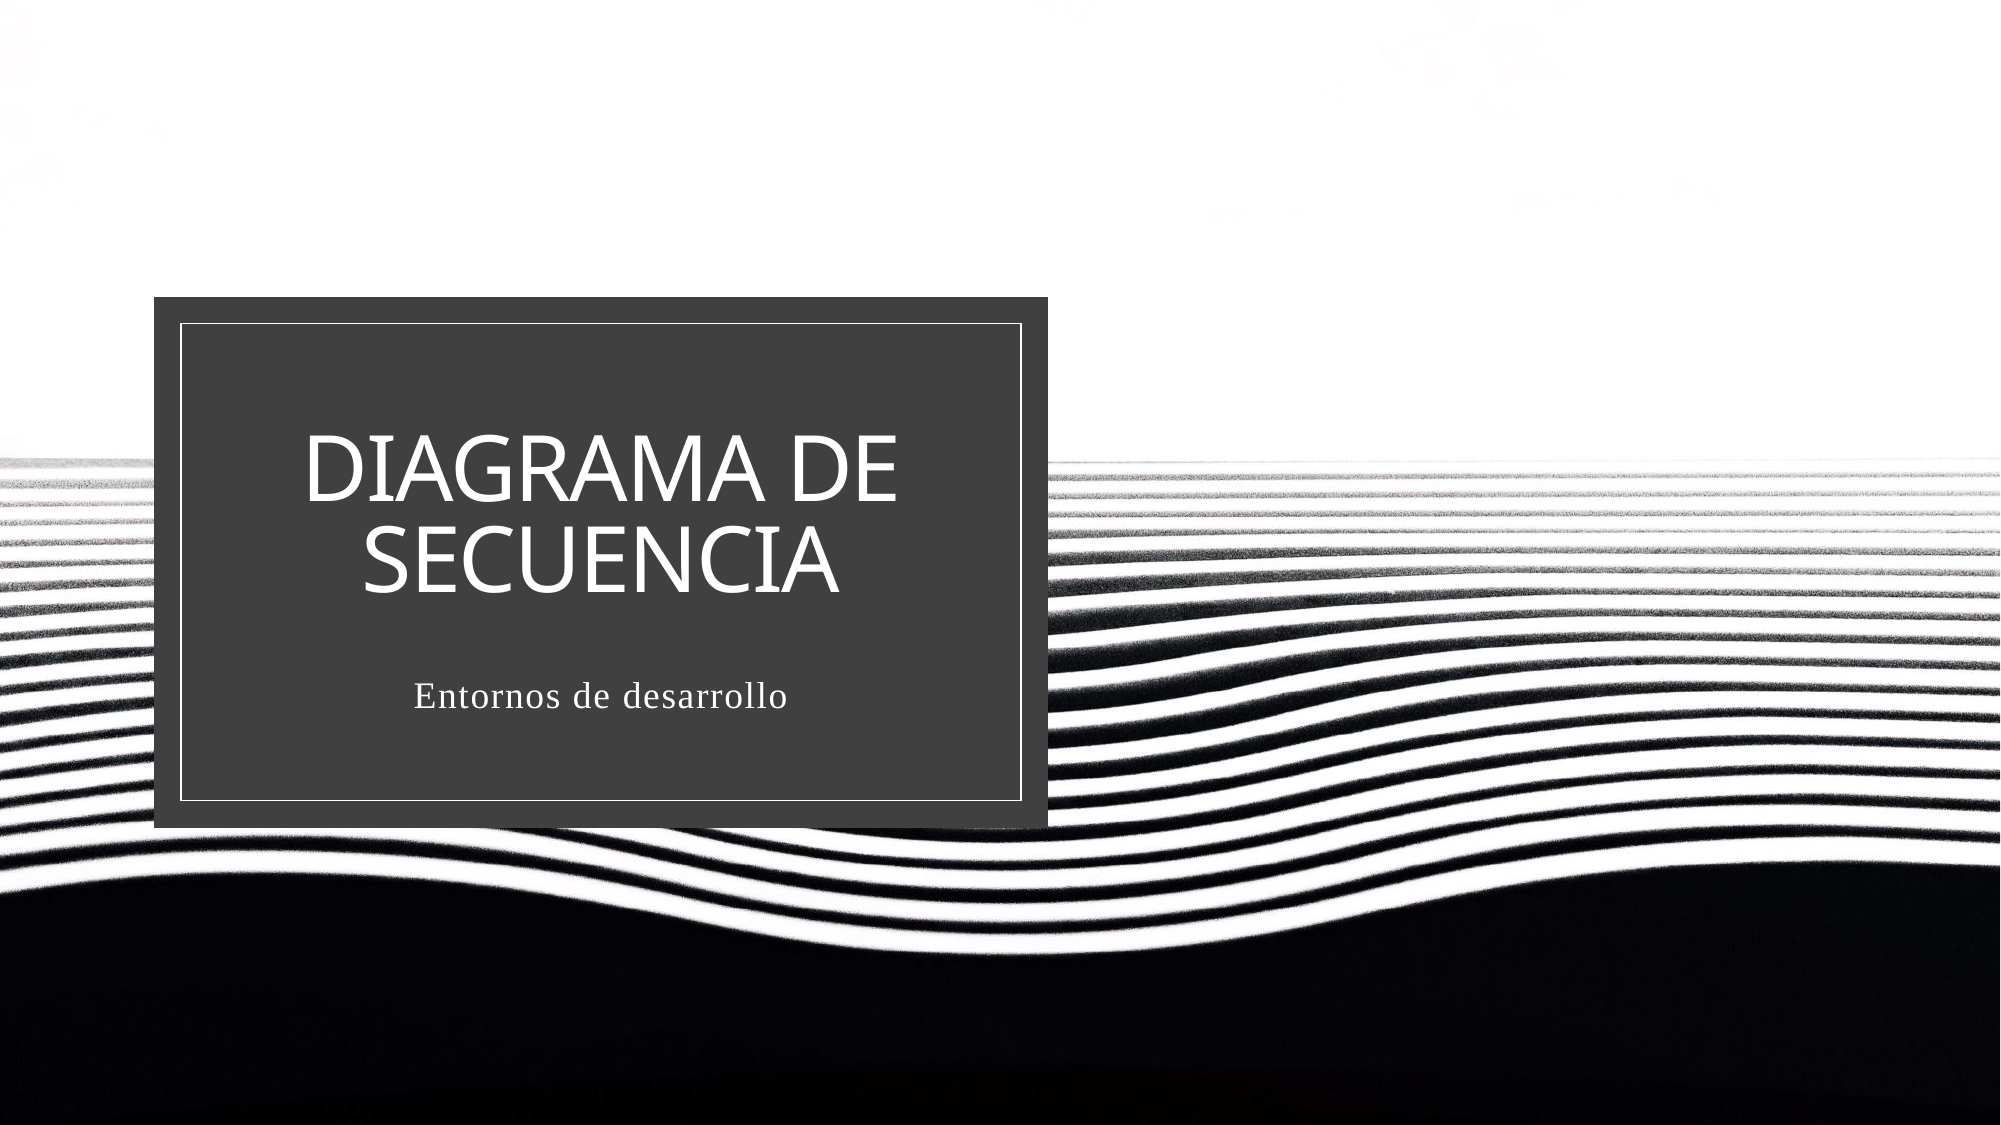

# Diagrama de secuencia
Entornos de desarrollo